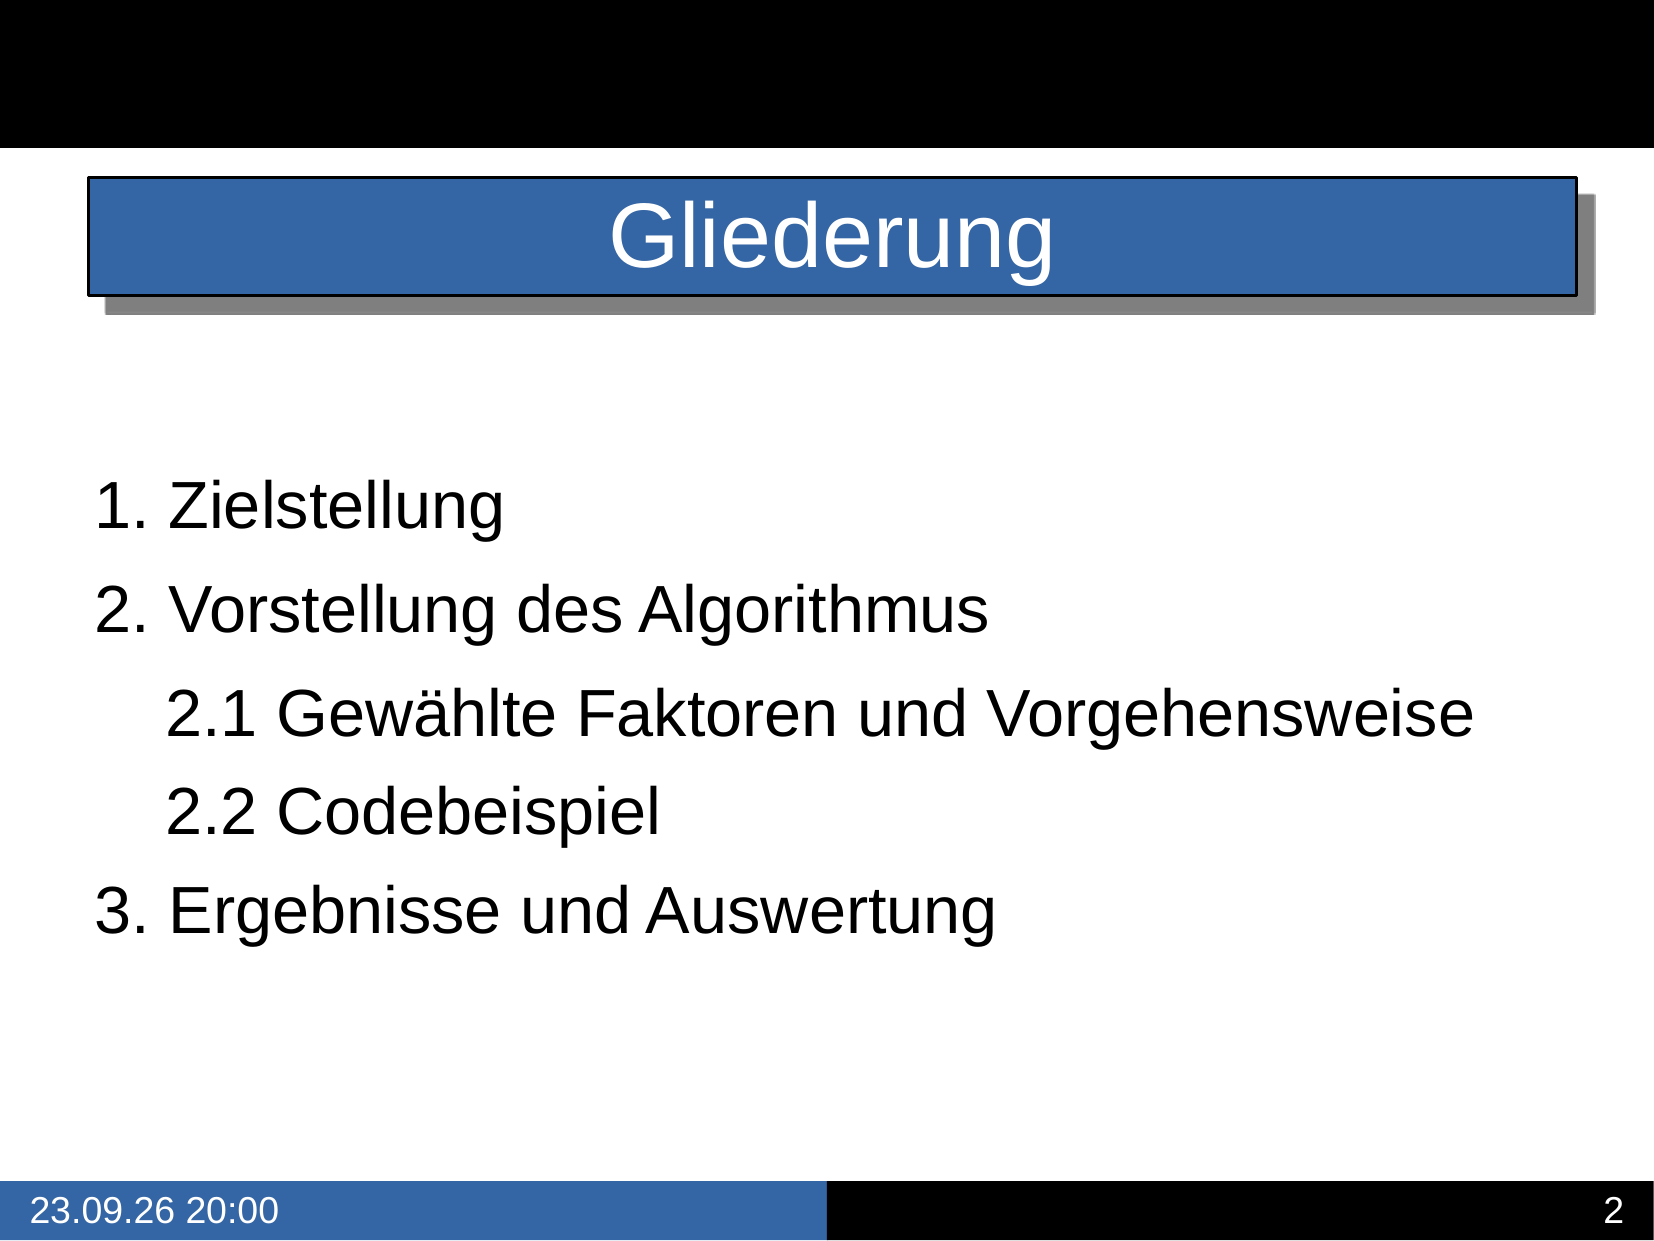

# Gliederung
 Zielstellung
 Vorstellung des Algorithmus
 Gewählte Faktoren und Vorgehensweise
 Codebeispiel
 Ergebnisse und Auswertung
2